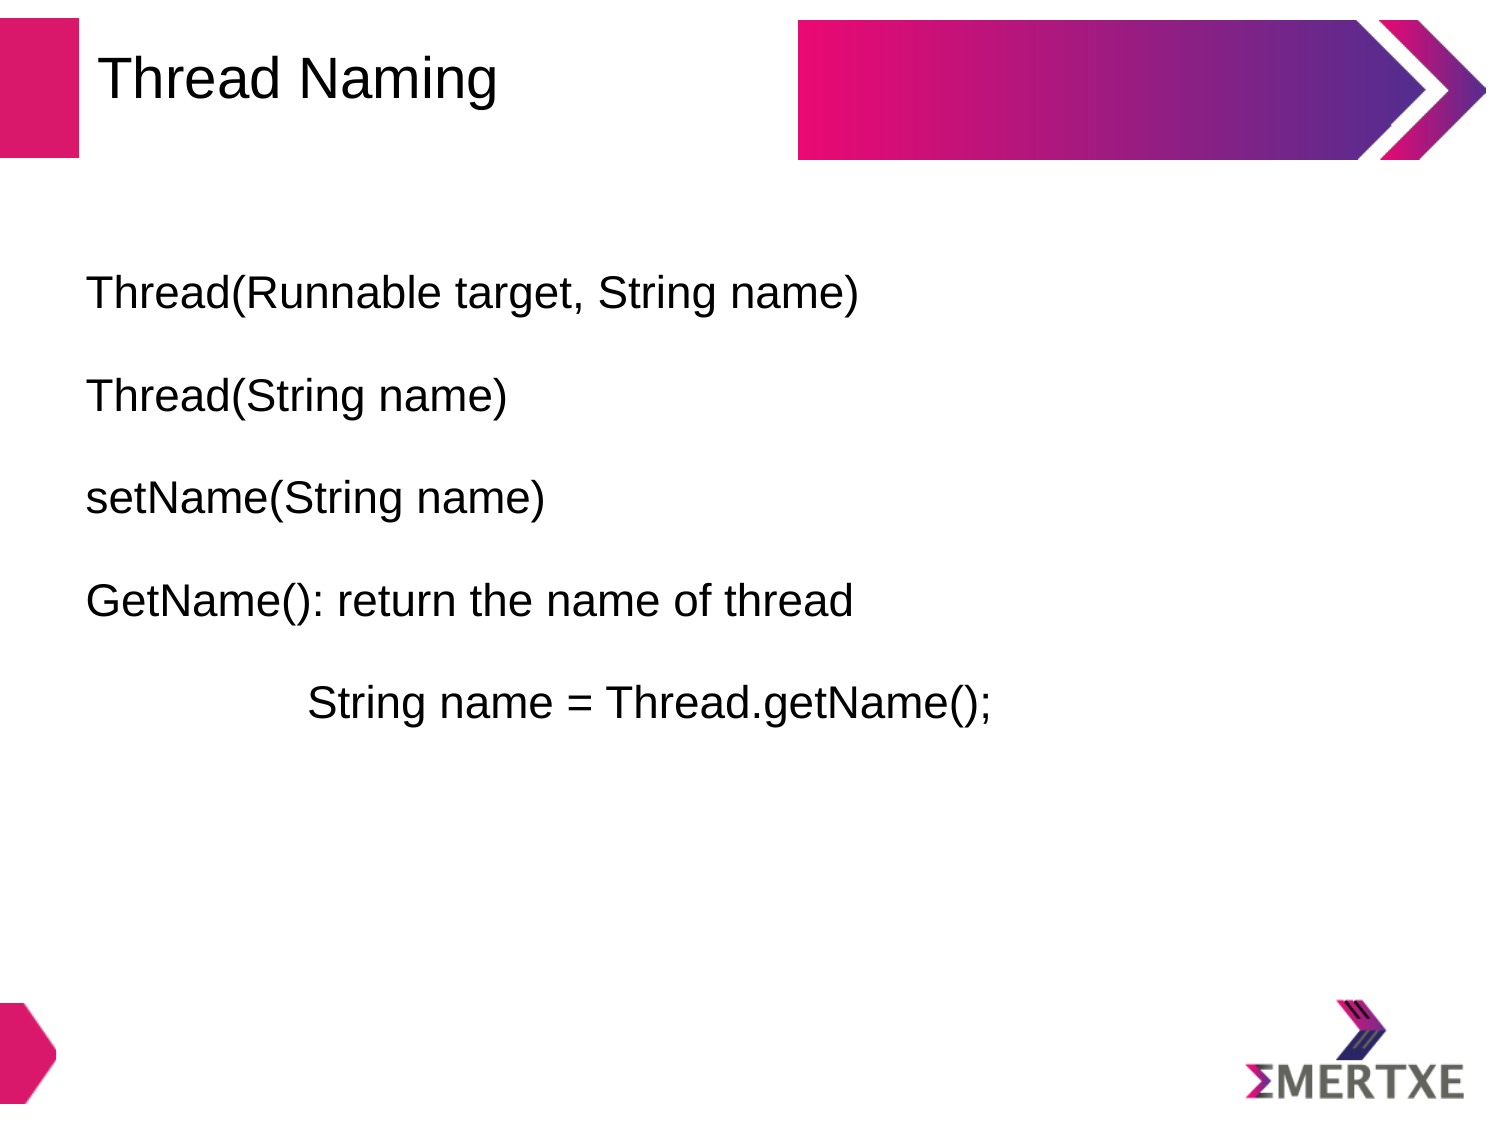

Thread Naming
Thread(Runnable target, String name)
Thread(String name)
setName(String name)
GetName(): return the name of thread
			String name = Thread.getName();